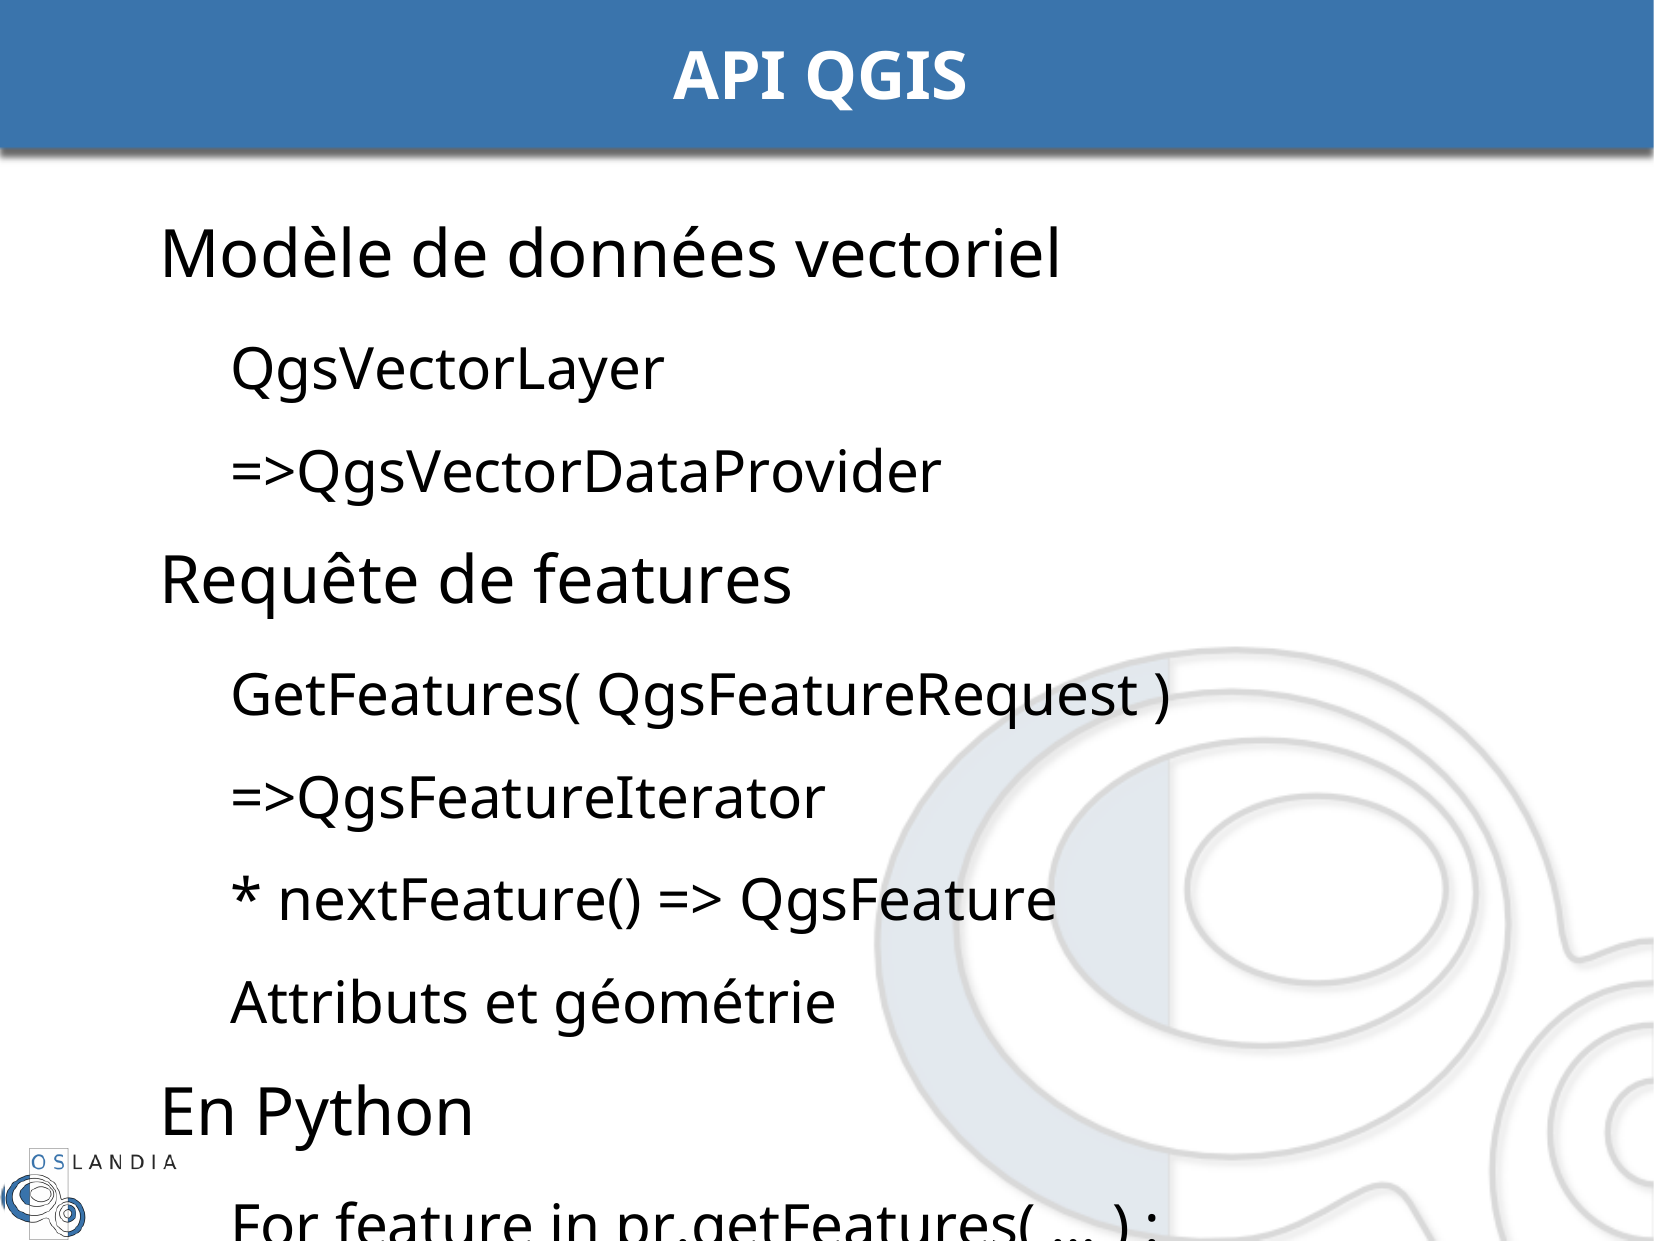

# API QGIS
Modèle de données vectoriel
QgsVectorLayer
=>QgsVectorDataProvider
Requête de features
GetFeatures( QgsFeatureRequest )
=>QgsFeatureIterator
* nextFeature() => QgsFeature
Attributs et géométrie
En Python
For feature in pr.getFeatures( … ) :